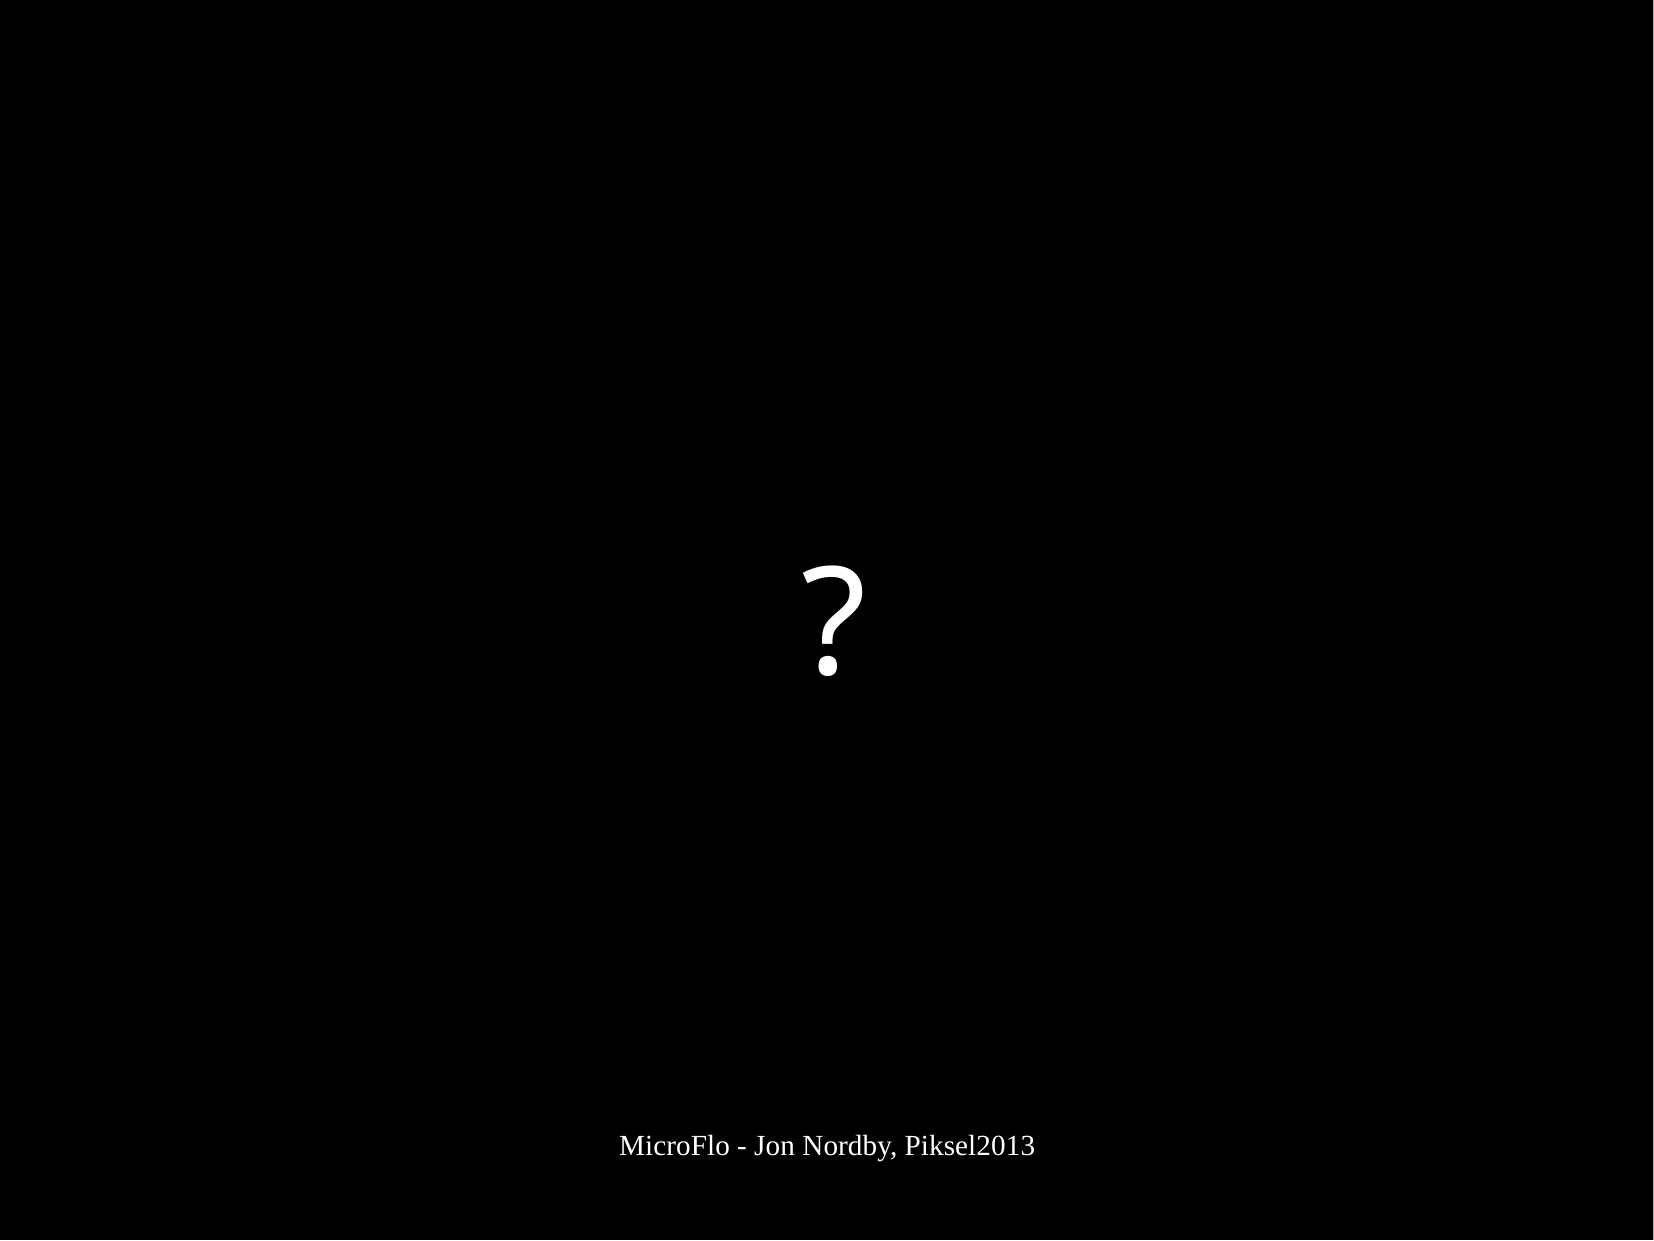

# ?
MicroFlo - Jon Nordby, Piksel2013